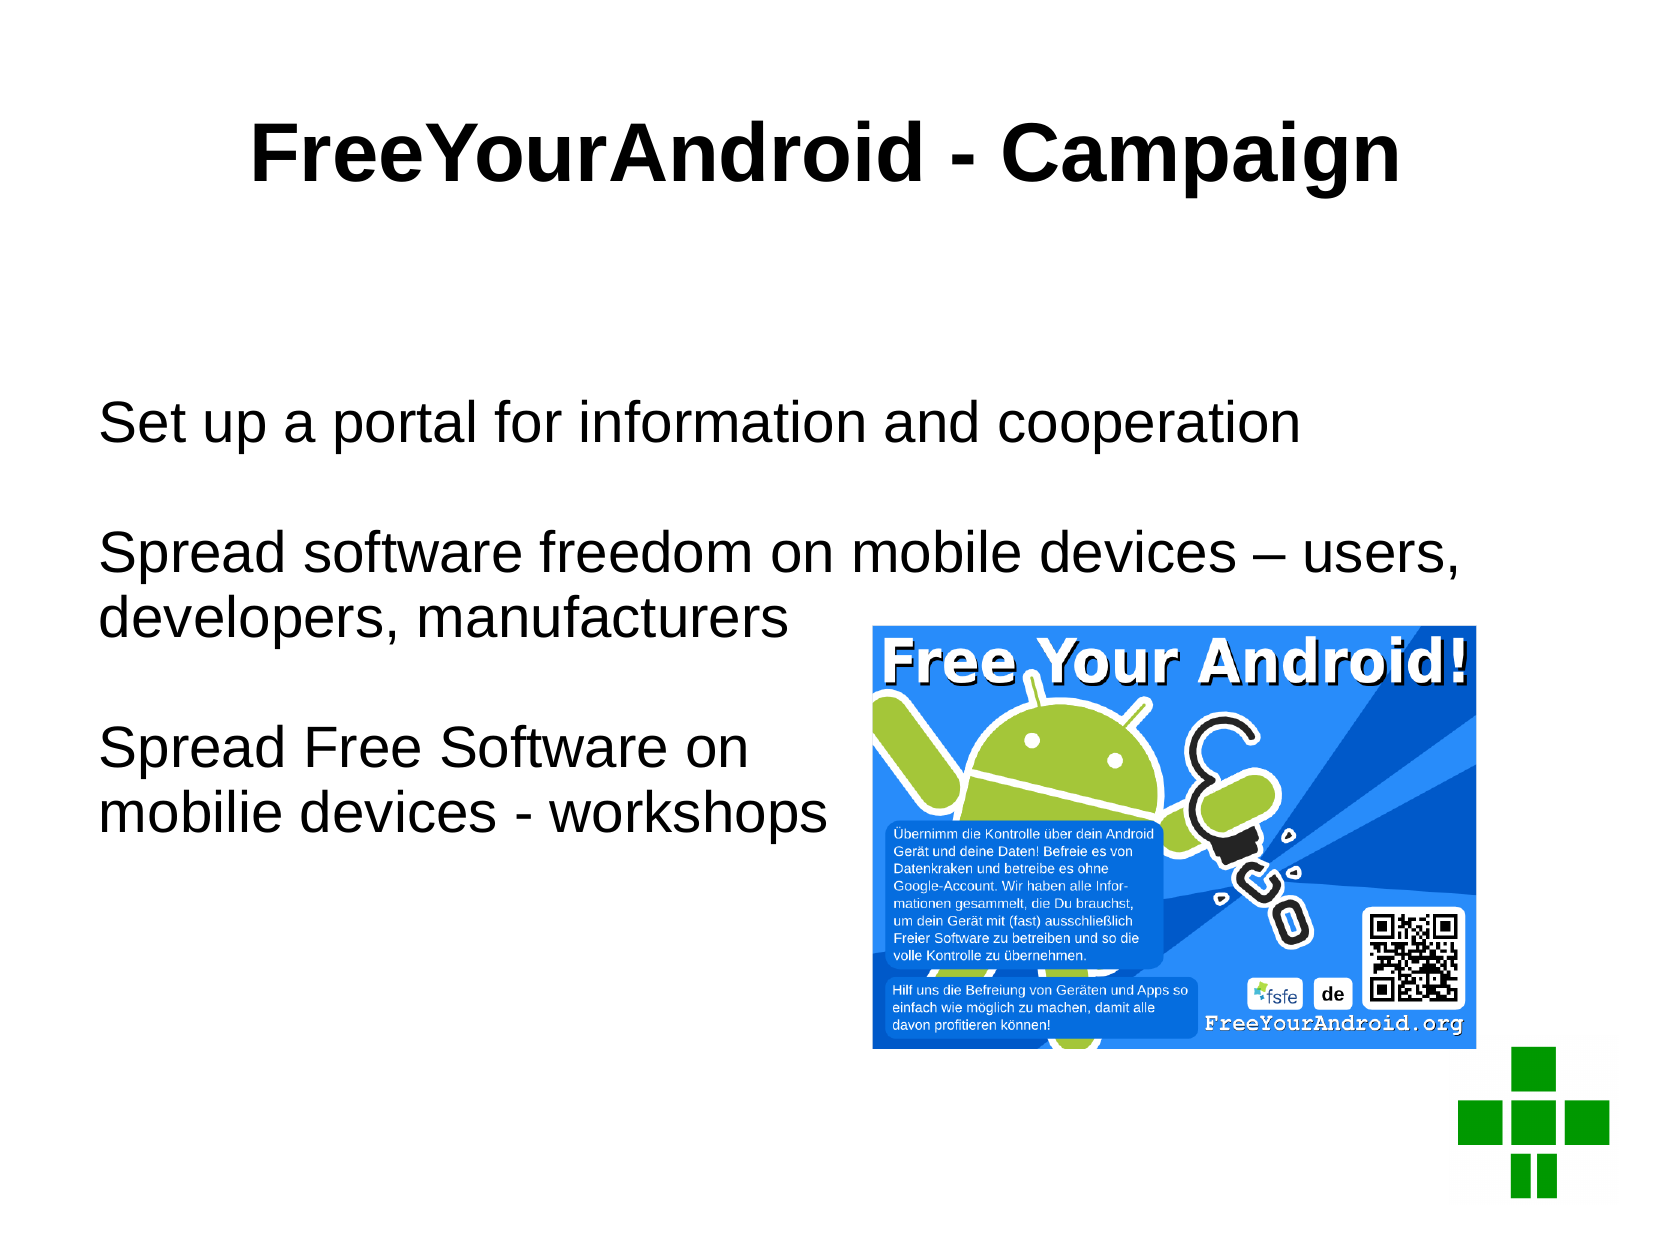

# FreeYourAndroid - Campaign
 Set up a portal for information and cooperation
 Spread software freedom on mobile devices – users,
 developers, manufacturers
 Spread Free Software on
 mobilie devices - workshops